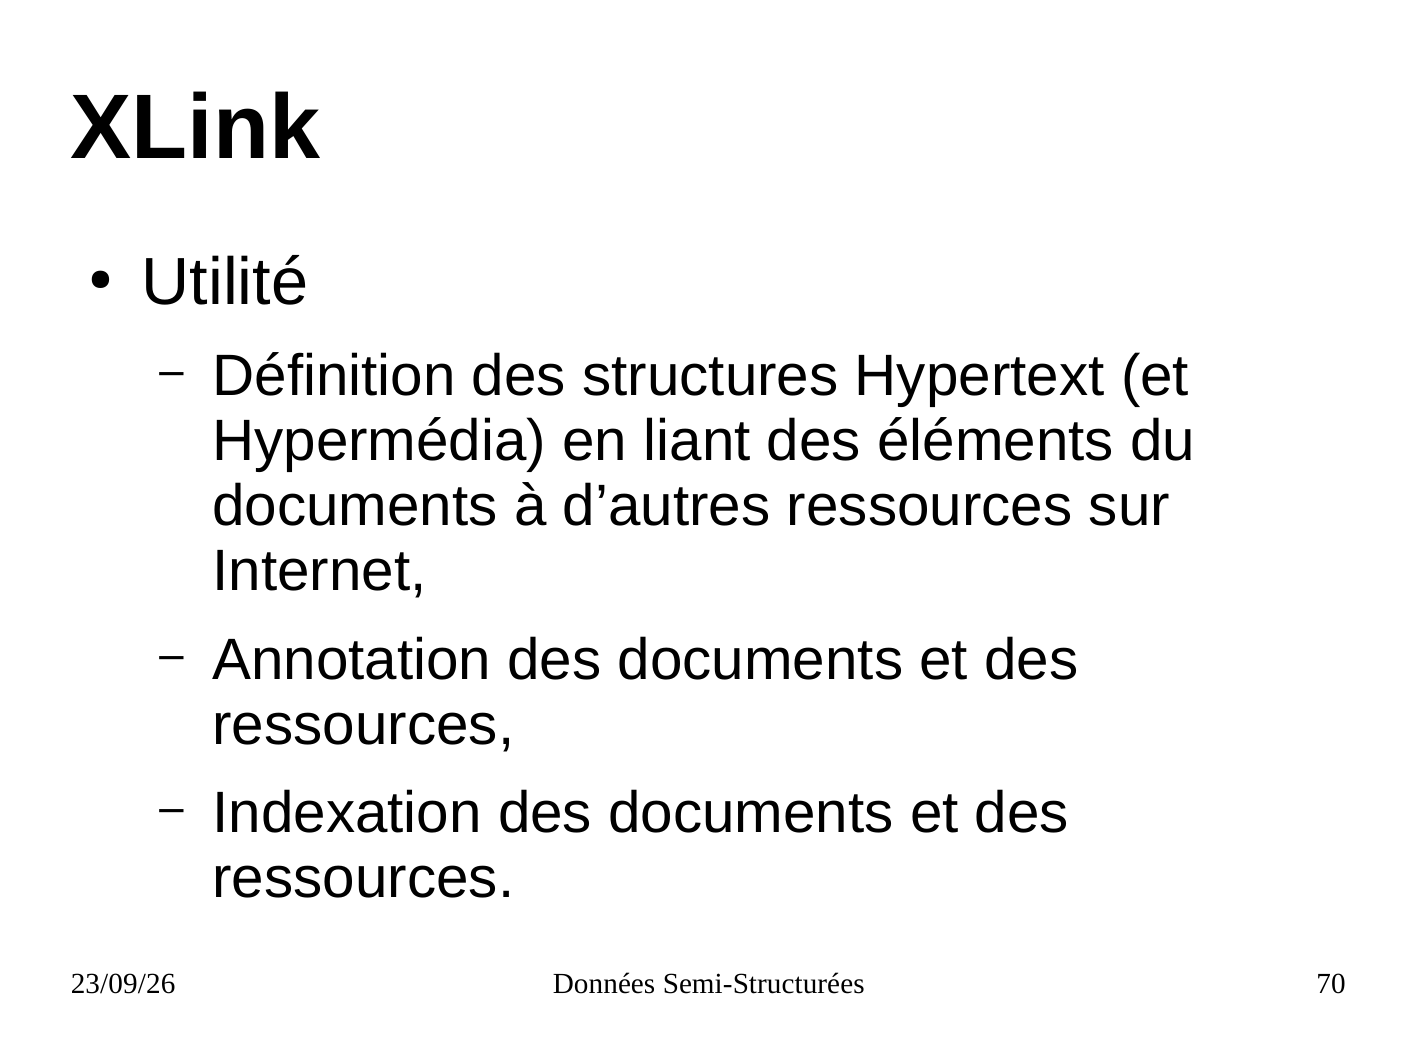

# XLink
Utilité
Définition des structures Hypertext (et Hypermédia) en liant des éléments du documents à d’autres ressources sur Internet,
Annotation des documents et des ressources,
Indexation des documents et des ressources.
Données Semi-Structurées
70